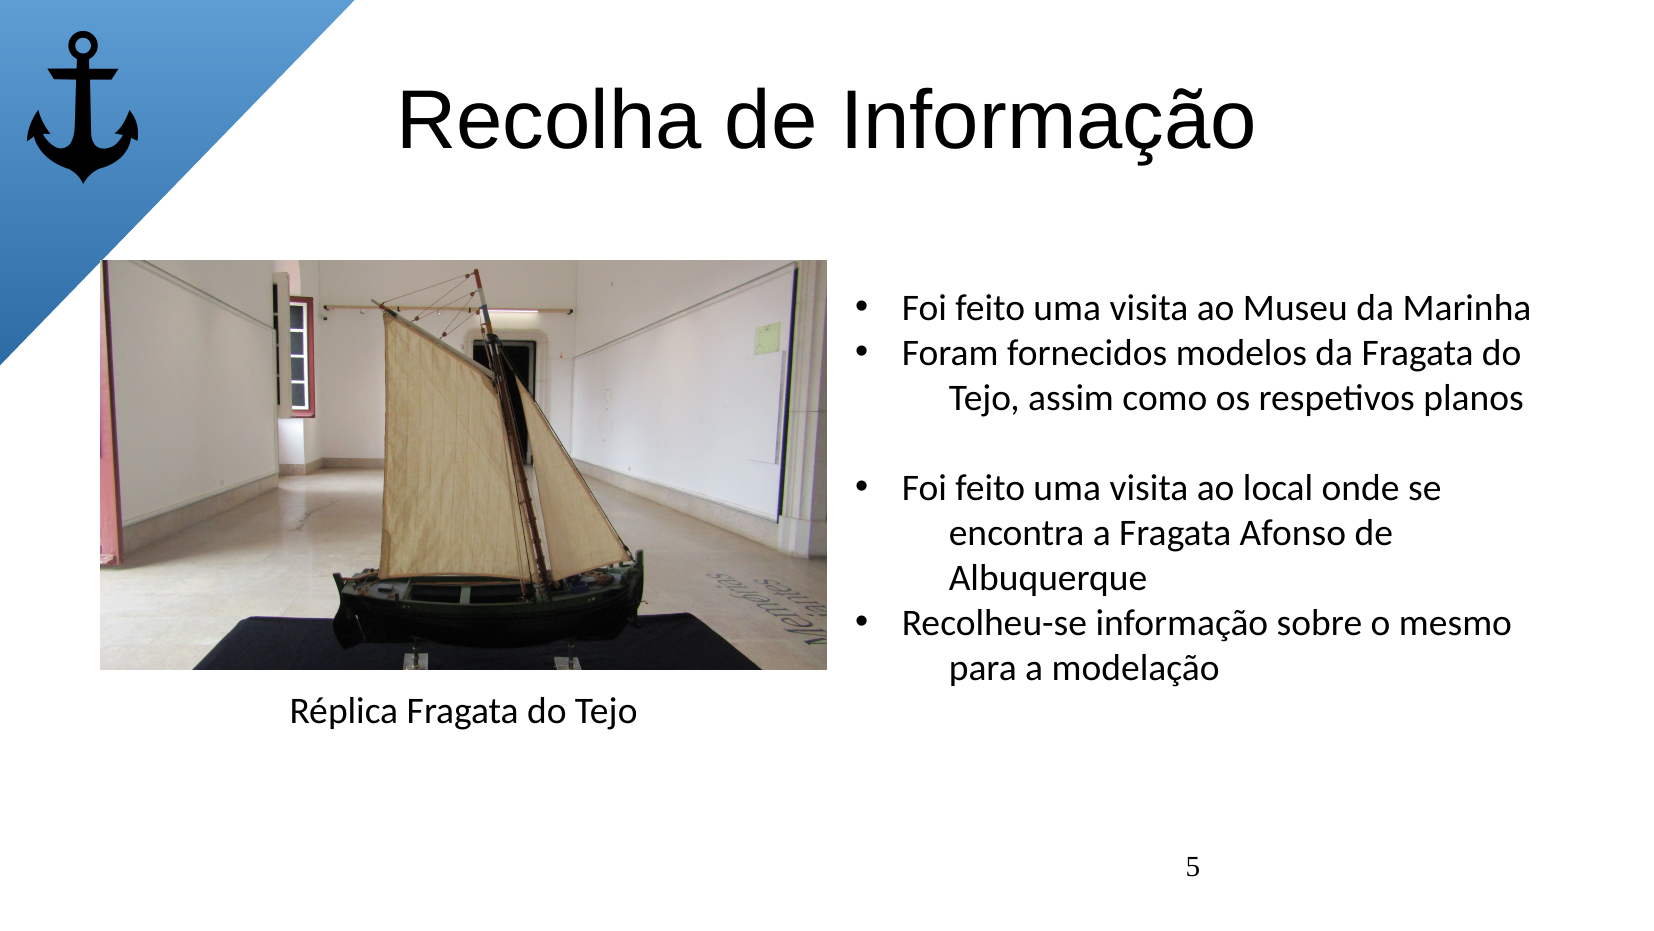

# Recolha de Informação
Foi feito uma visita ao Museu da Marinha
Foram fornecidos modelos da Fragata do Tejo, assim como os respetivos planos
Foi feito uma visita ao local onde se encontra a Fragata Afonso de Albuquerque
Recolheu-se informação sobre o mesmo para a modelação
Réplica Fragata do Tejo